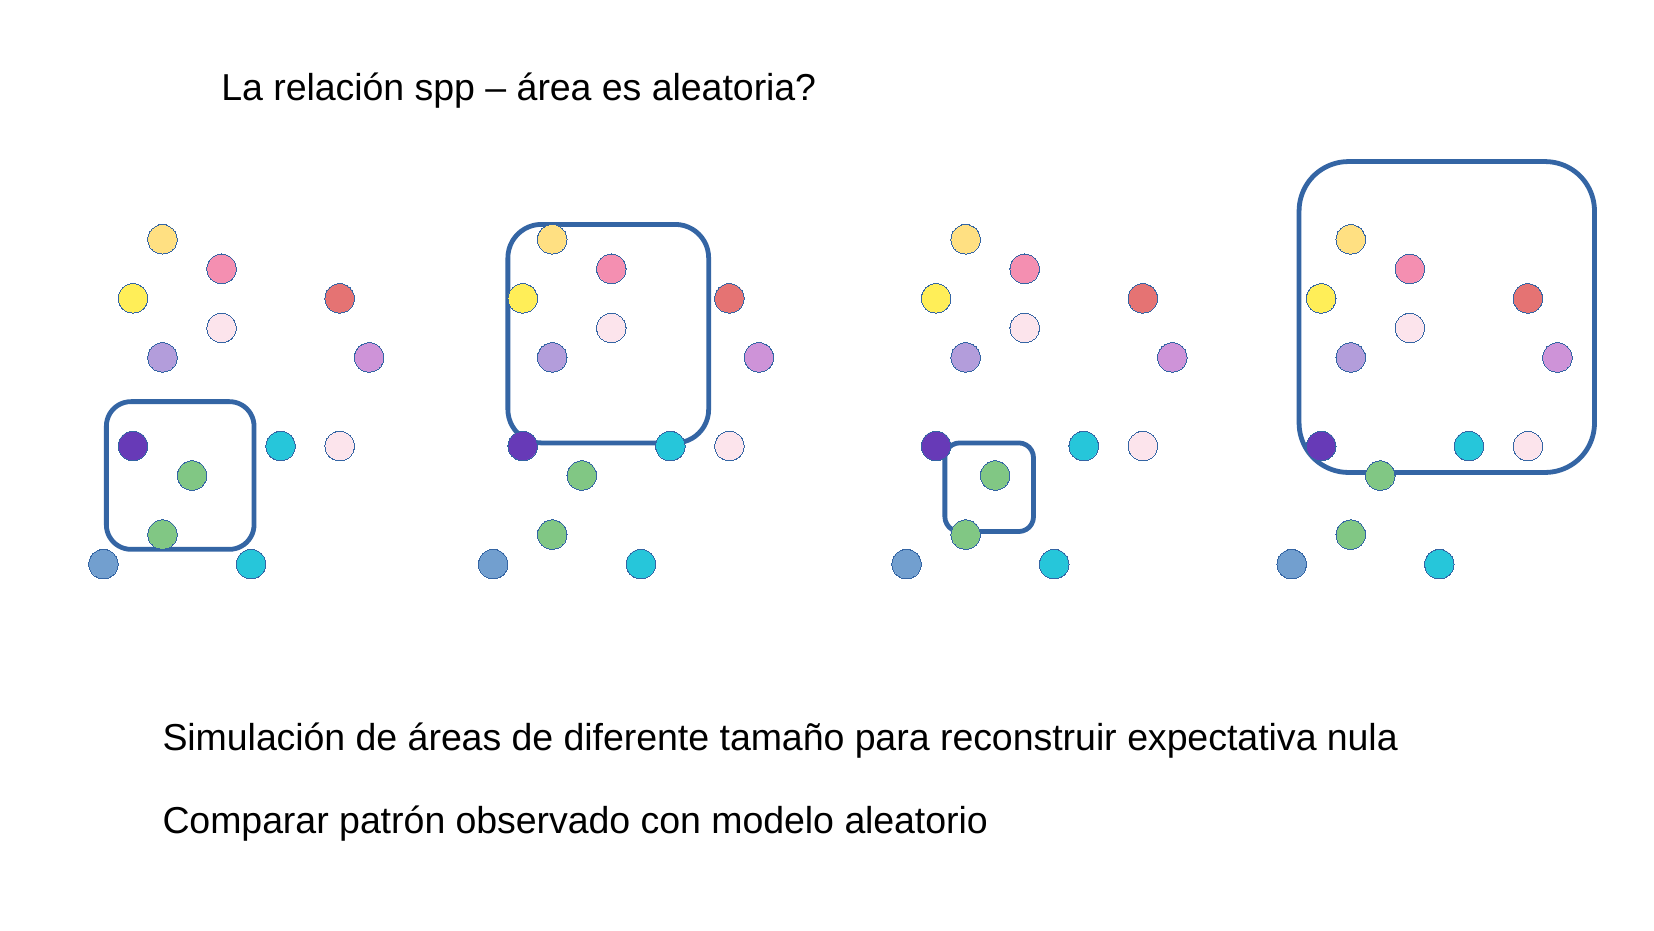

La relación spp – área es aleatoria?
Simulación de áreas de diferente tamaño para reconstruir expectativa nula
Comparar patrón observado con modelo aleatorio